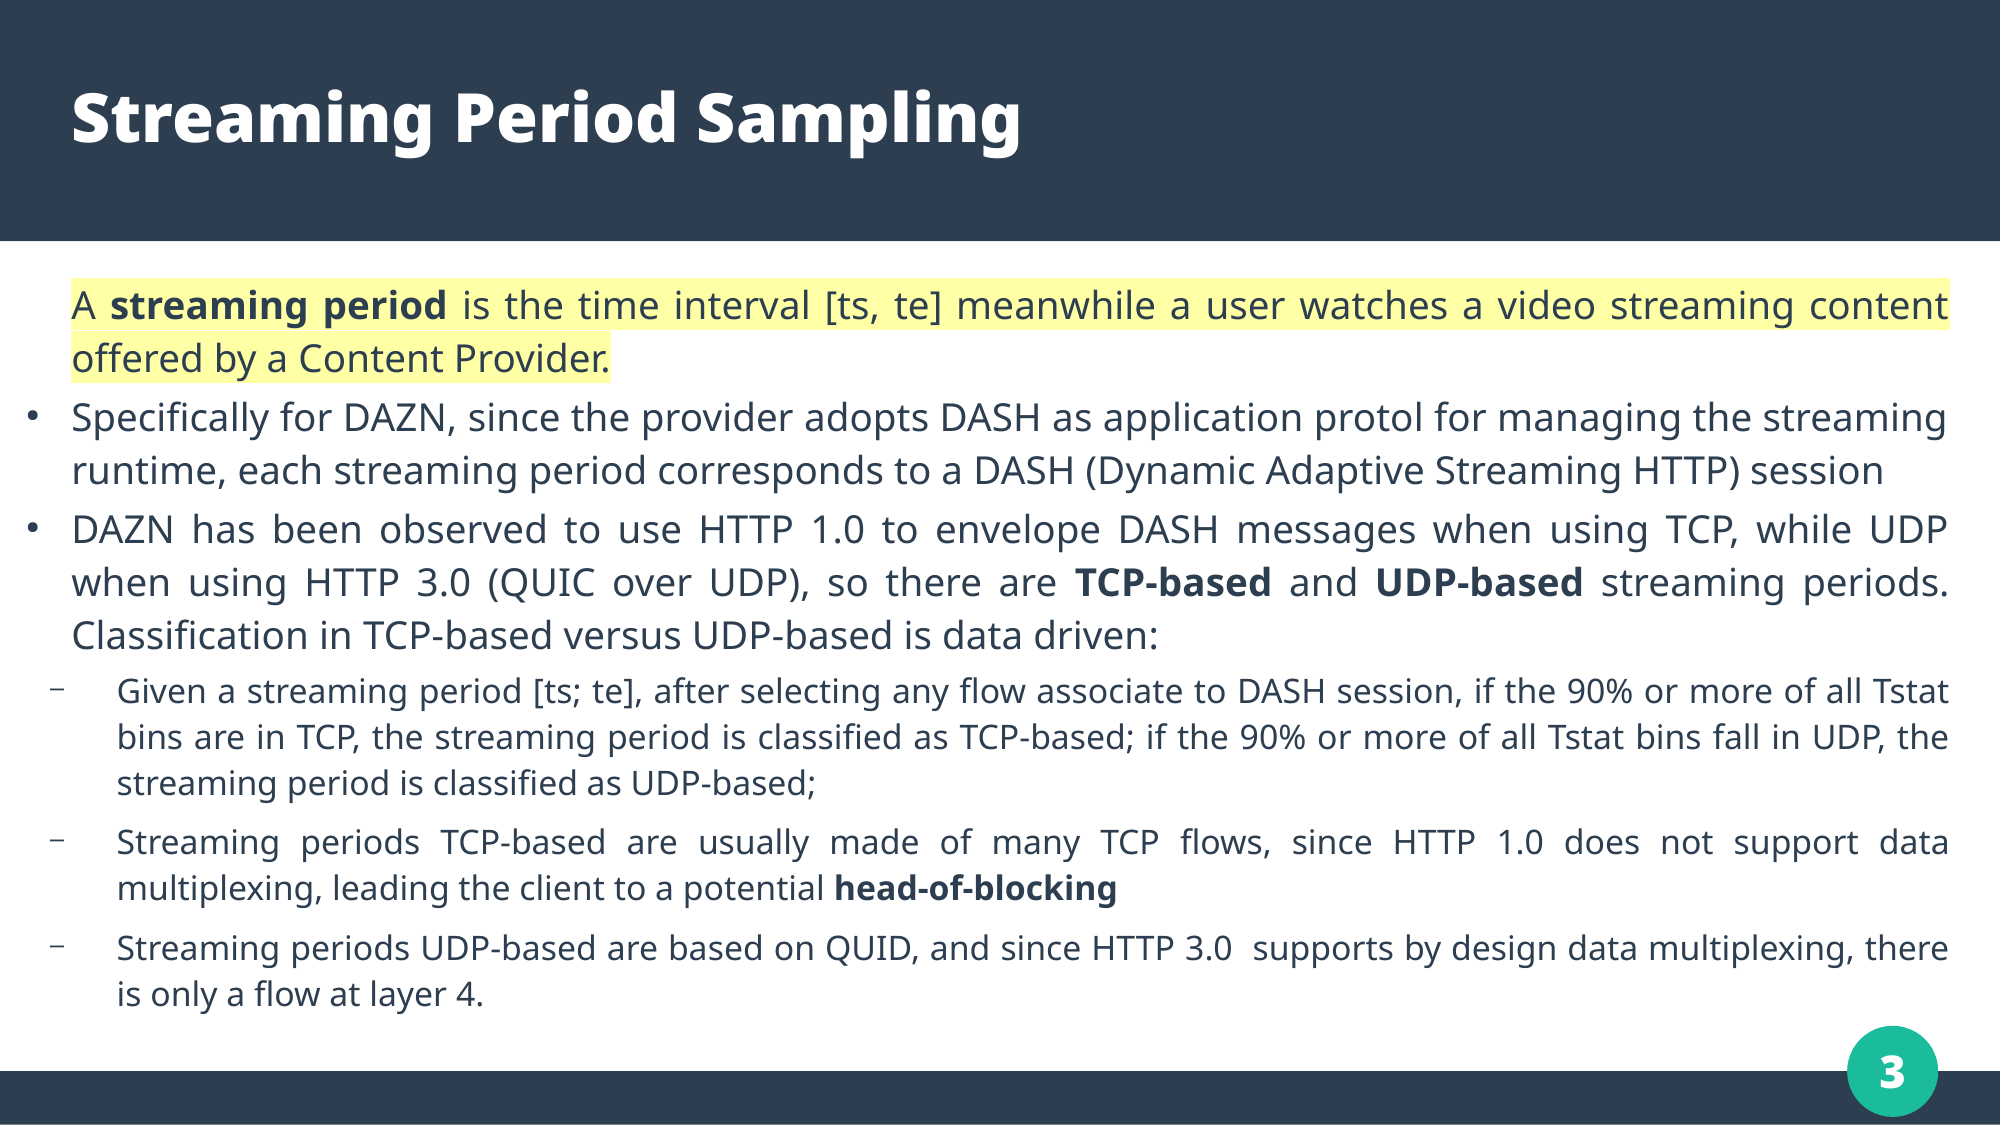

# Streaming Period Sampling
A streaming period is the time interval [ts, te] meanwhile a user watches a video streaming content offered by a Content Provider.
Specifically for DAZN, since the provider adopts DASH as application protol for managing the streaming runtime, each streaming period corresponds to a DASH (Dynamic Adaptive Streaming HTTP) session
DAZN has been observed to use HTTP 1.0 to envelope DASH messages when using TCP, while UDP when using HTTP 3.0 (QUIC over UDP), so there are TCP-based and UDP-based streaming periods. Classification in TCP-based versus UDP-based is data driven:
Given a streaming period [ts; te], after selecting any flow associate to DASH session, if the 90% or more of all Tstat bins are in TCP, the streaming period is classified as TCP-based; if the 90% or more of all Tstat bins fall in UDP, the streaming period is classified as UDP-based;
Streaming periods TCP-based are usually made of many TCP flows, since HTTP 1.0 does not support data multiplexing, leading the client to a potential head-of-blocking
Streaming periods UDP-based are based on QUID, and since HTTP 3.0 supports by design data multiplexing, there is only a flow at layer 4.